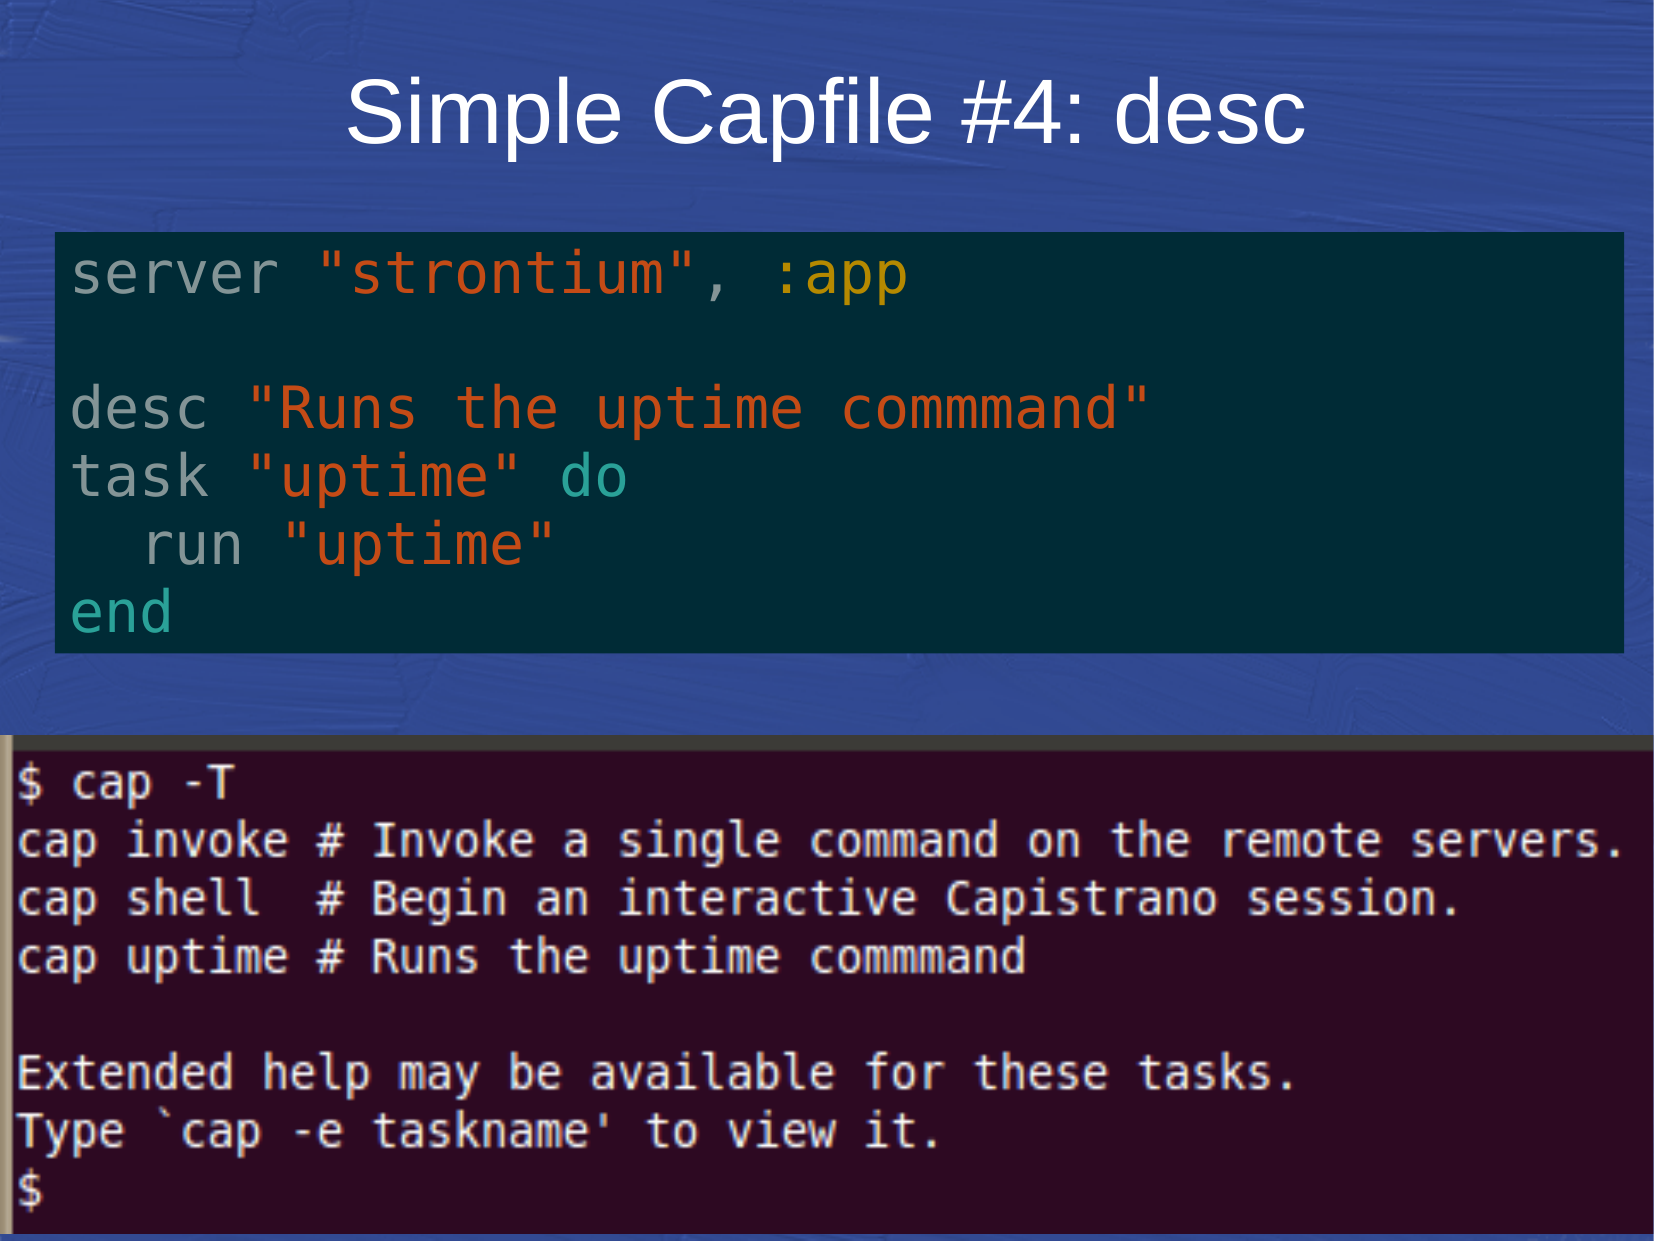

# Simple Capfile #4: desc
server "strontium", :app
desc "Runs the uptime commmand"
task "uptime" do
 run "uptime"
end